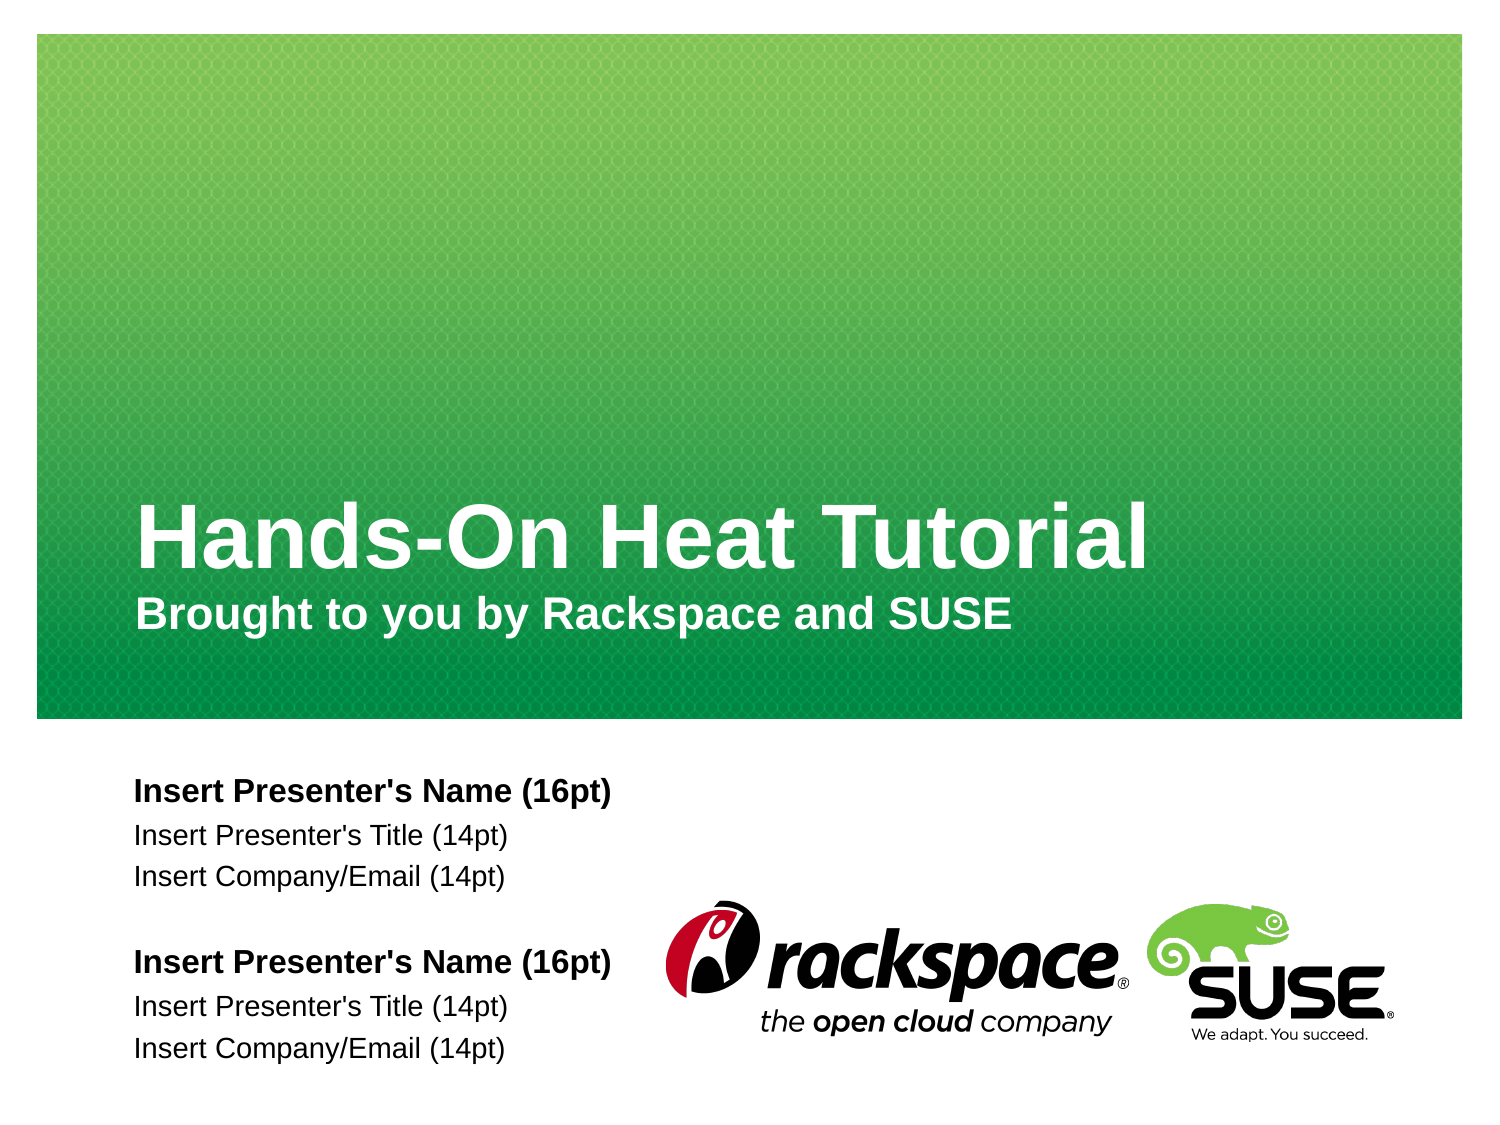

# Hands-On Heat Tutorial Brought to you by Rackspace and SUSE
Insert Presenter's Name (16pt)
Insert Presenter's Title (14pt)
Insert Company/Email (14pt)
Insert Presenter's Name (16pt)
Insert Presenter's Title (14pt)
Insert Company/Email (14pt)